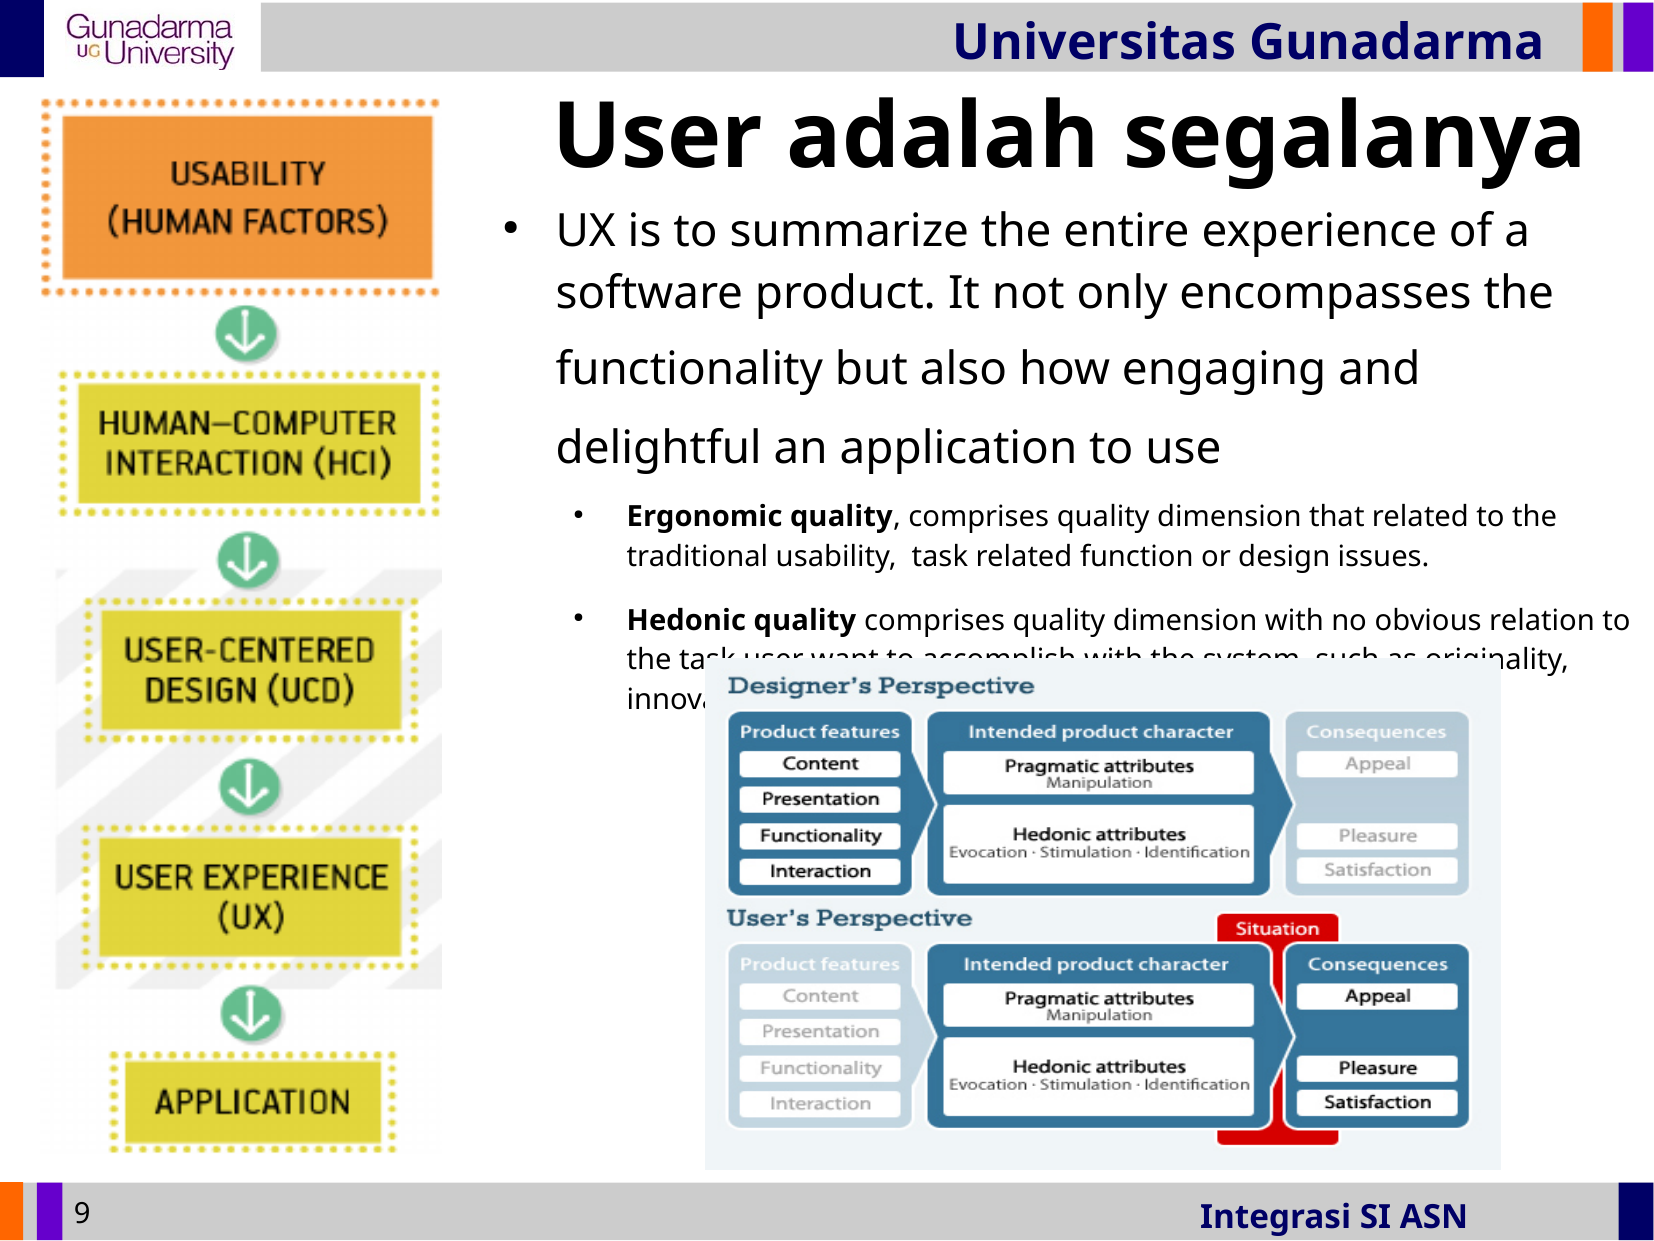

# User adalah segalanya
UX is to summarize the entire experience of a software product. It not only encompasses the functionality but also how engaging and delightful an application to use
Ergonomic quality, comprises quality dimension that related to the traditional usability, task related function or design issues.
Hedonic quality comprises quality dimension with no obvious relation to the task user want to accomplish with the system, such as originality, innovativeness, aesthetic.